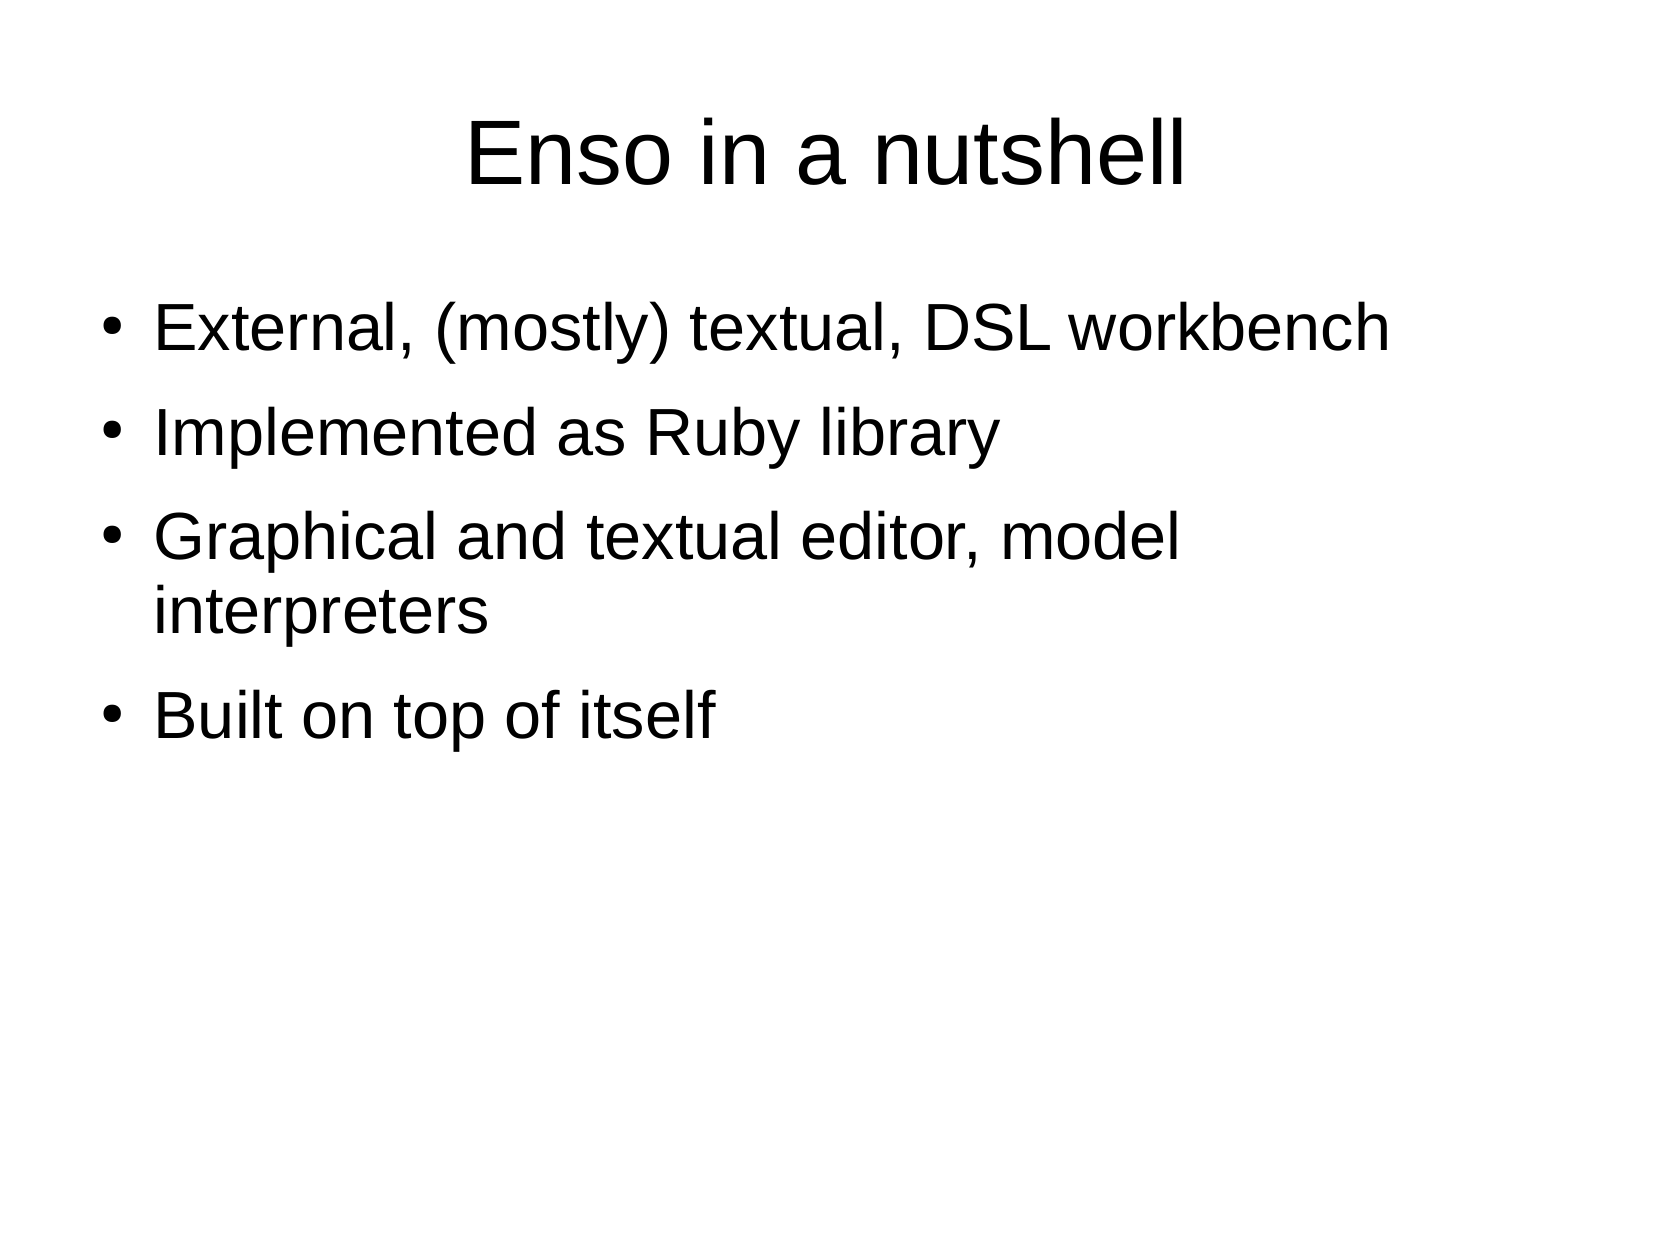

# Enso in a nutshell
External, (mostly) textual, DSL workbench
Implemented as Ruby library
Graphical and textual editor, model interpreters
Built on top of itself